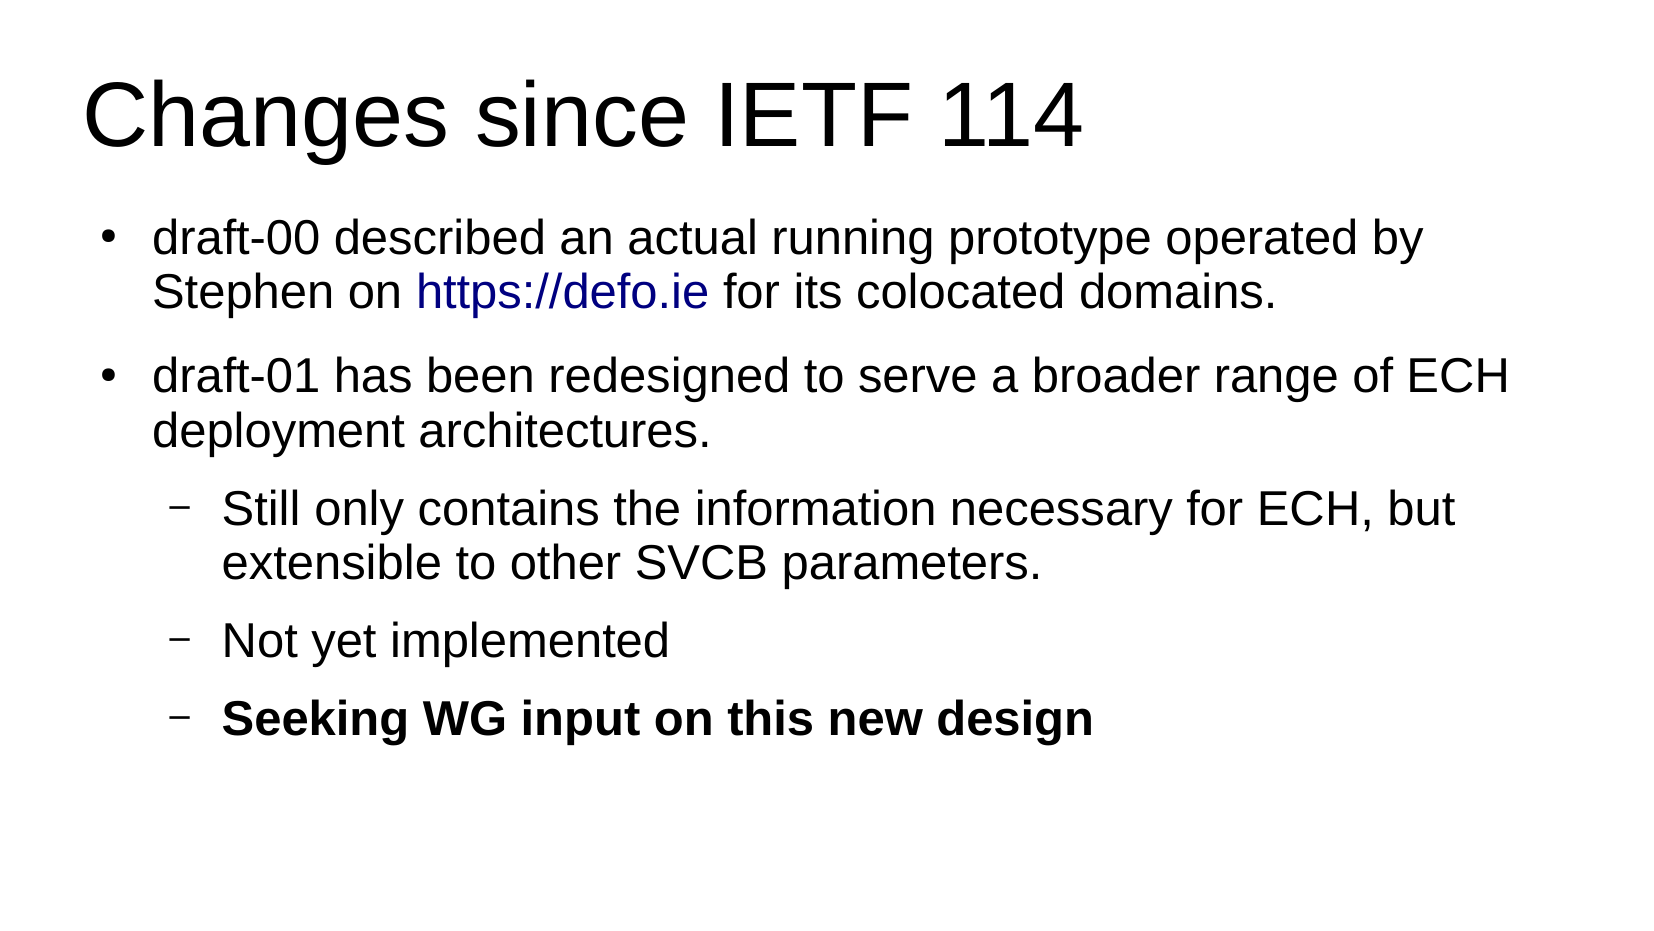

# Changes since IETF 114
draft-00 described an actual running prototype operated by Stephen on https://defo.ie for its colocated domains.
draft-01 has been redesigned to serve a broader range of ECH deployment architectures.
Still only contains the information necessary for ECH, but extensible to other SVCB parameters.
Not yet implemented
Seeking WG input on this new design